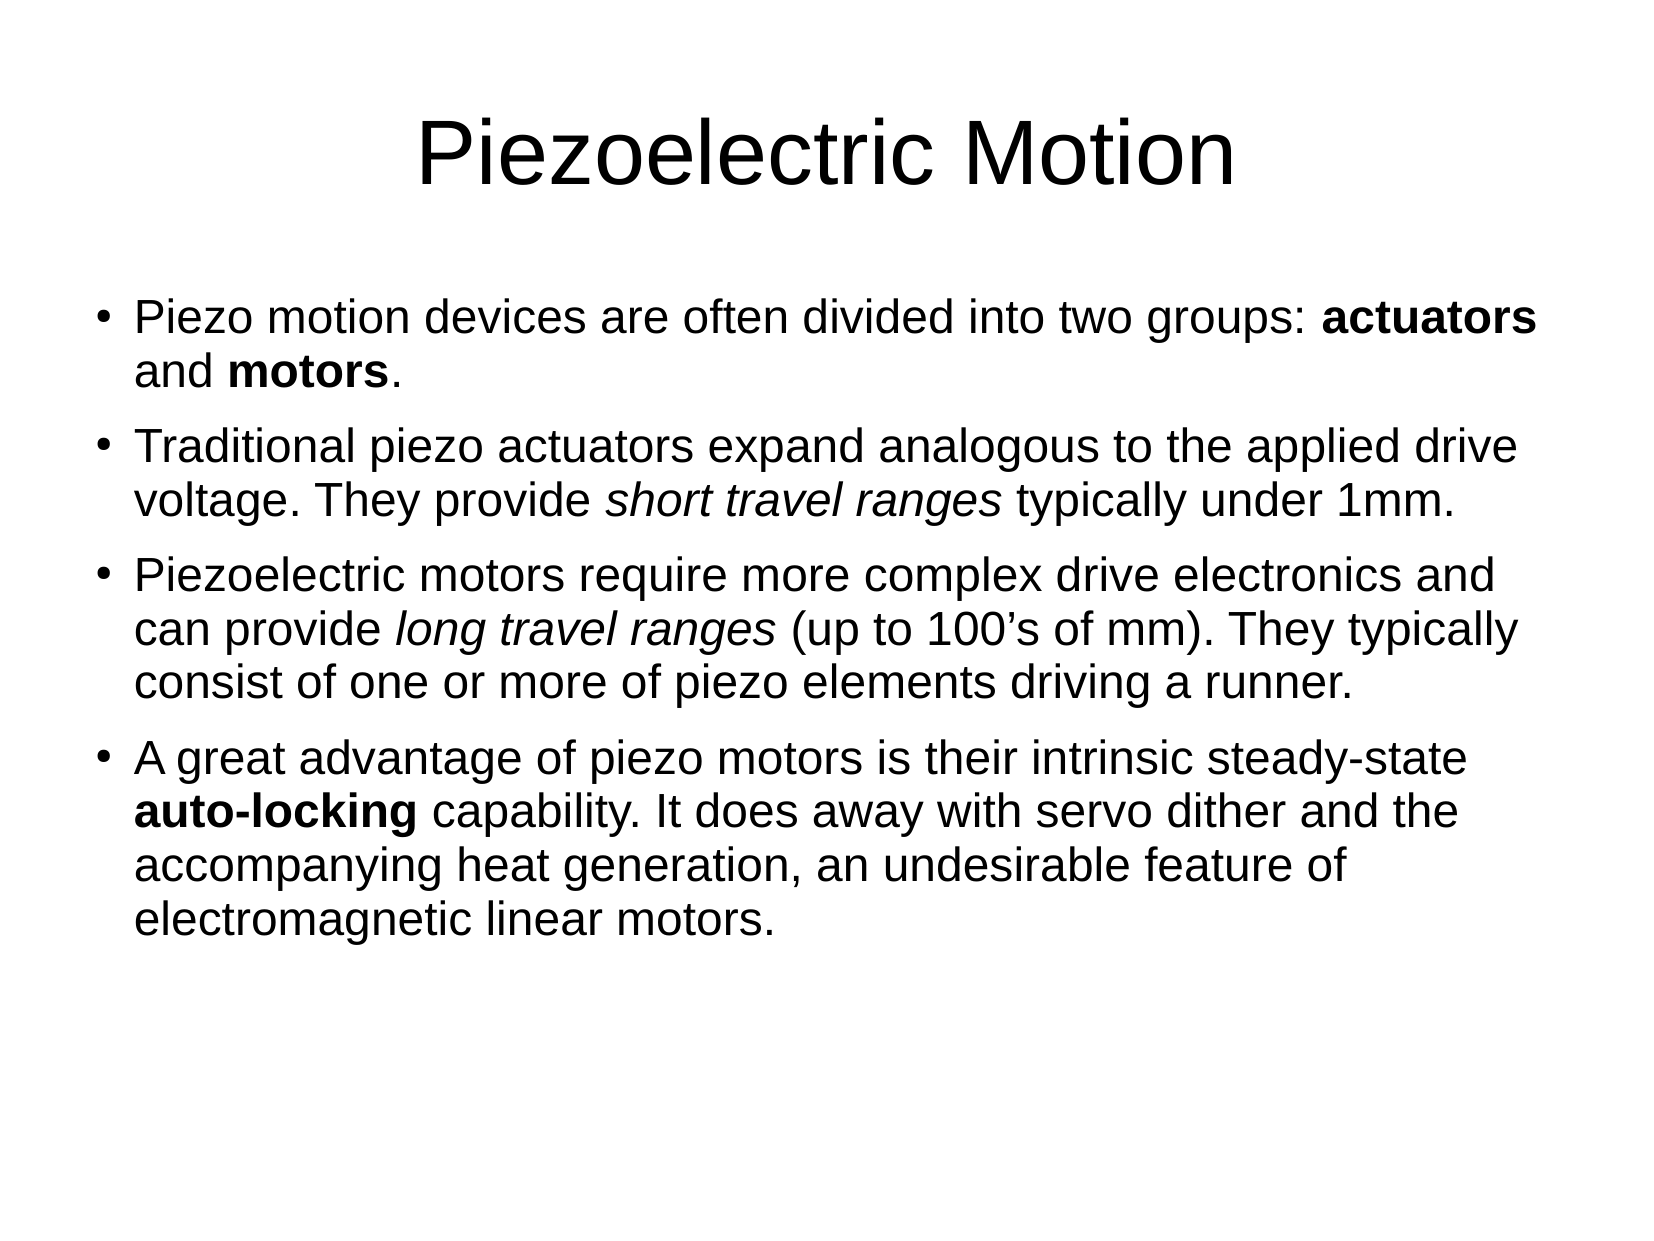

# Piezoelectric Motion
Piezo motion devices are often divided into two groups: actuators and motors.
Traditional piezo actuators expand analogous to the applied drive voltage. They provide short travel ranges typically under 1mm.
Piezoelectric motors require more complex drive electronics and can provide long travel ranges (up to 100’s of mm). They typically consist of one or more of piezo elements driving a runner.
A great advantage of piezo motors is their intrinsic steady-state auto-locking capability. It does away with servo dither and the accompanying heat generation, an undesirable feature of electromagnetic linear motors.